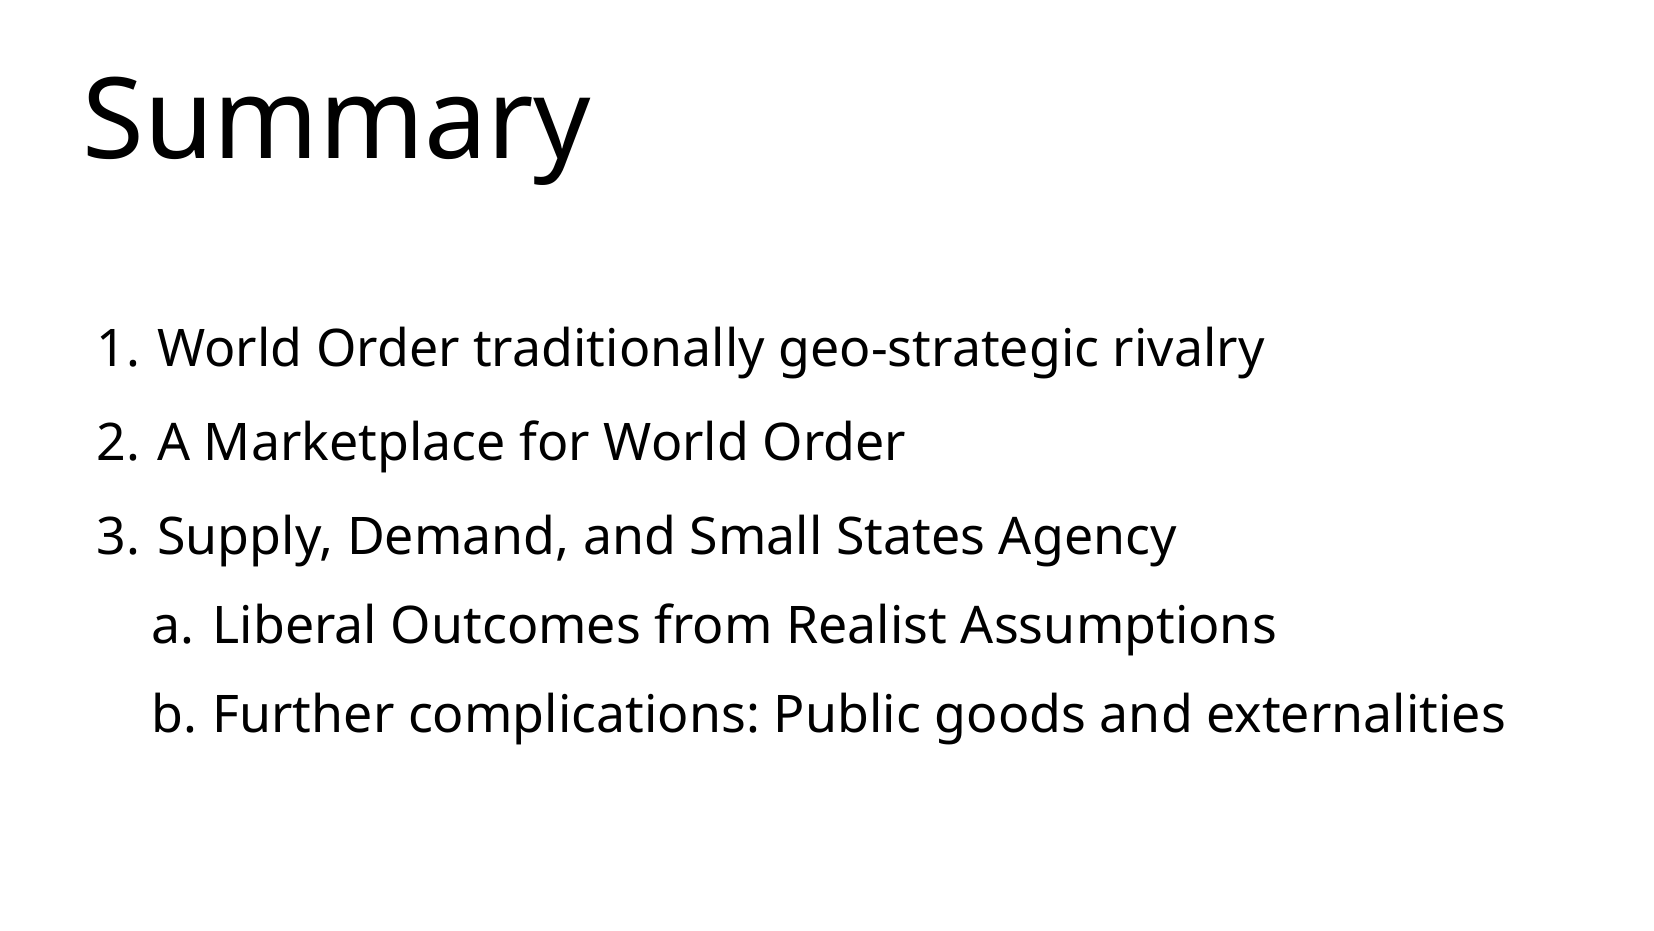

# Summary
World Order traditionally geo-strategic rivalry
A Marketplace for World Order
Supply, Demand, and Small States Agency
Liberal Outcomes from Realist Assumptions
Further complications: Public goods and externalities